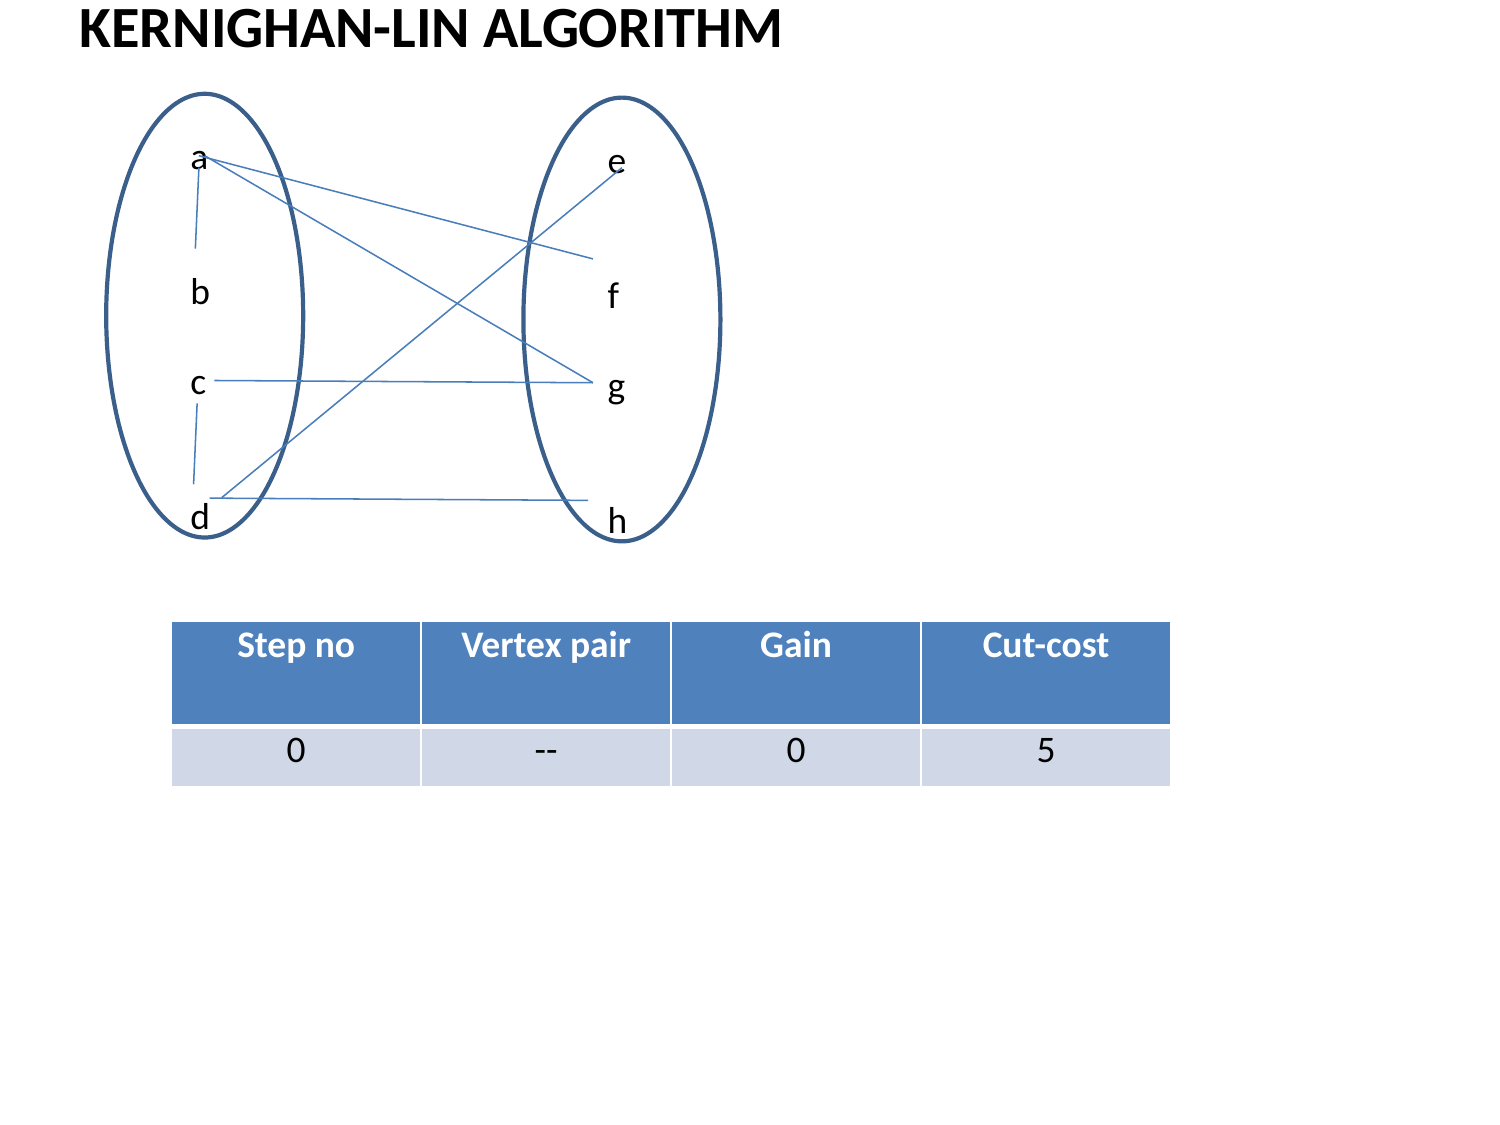

KERNIGHAN-LIN ALGORITHM
a
b
c
d
e
f
g
h
| Step no | Vertex pair | Gain | Cut-cost |
| --- | --- | --- | --- |
| 0 | -- | 0 | 5 |